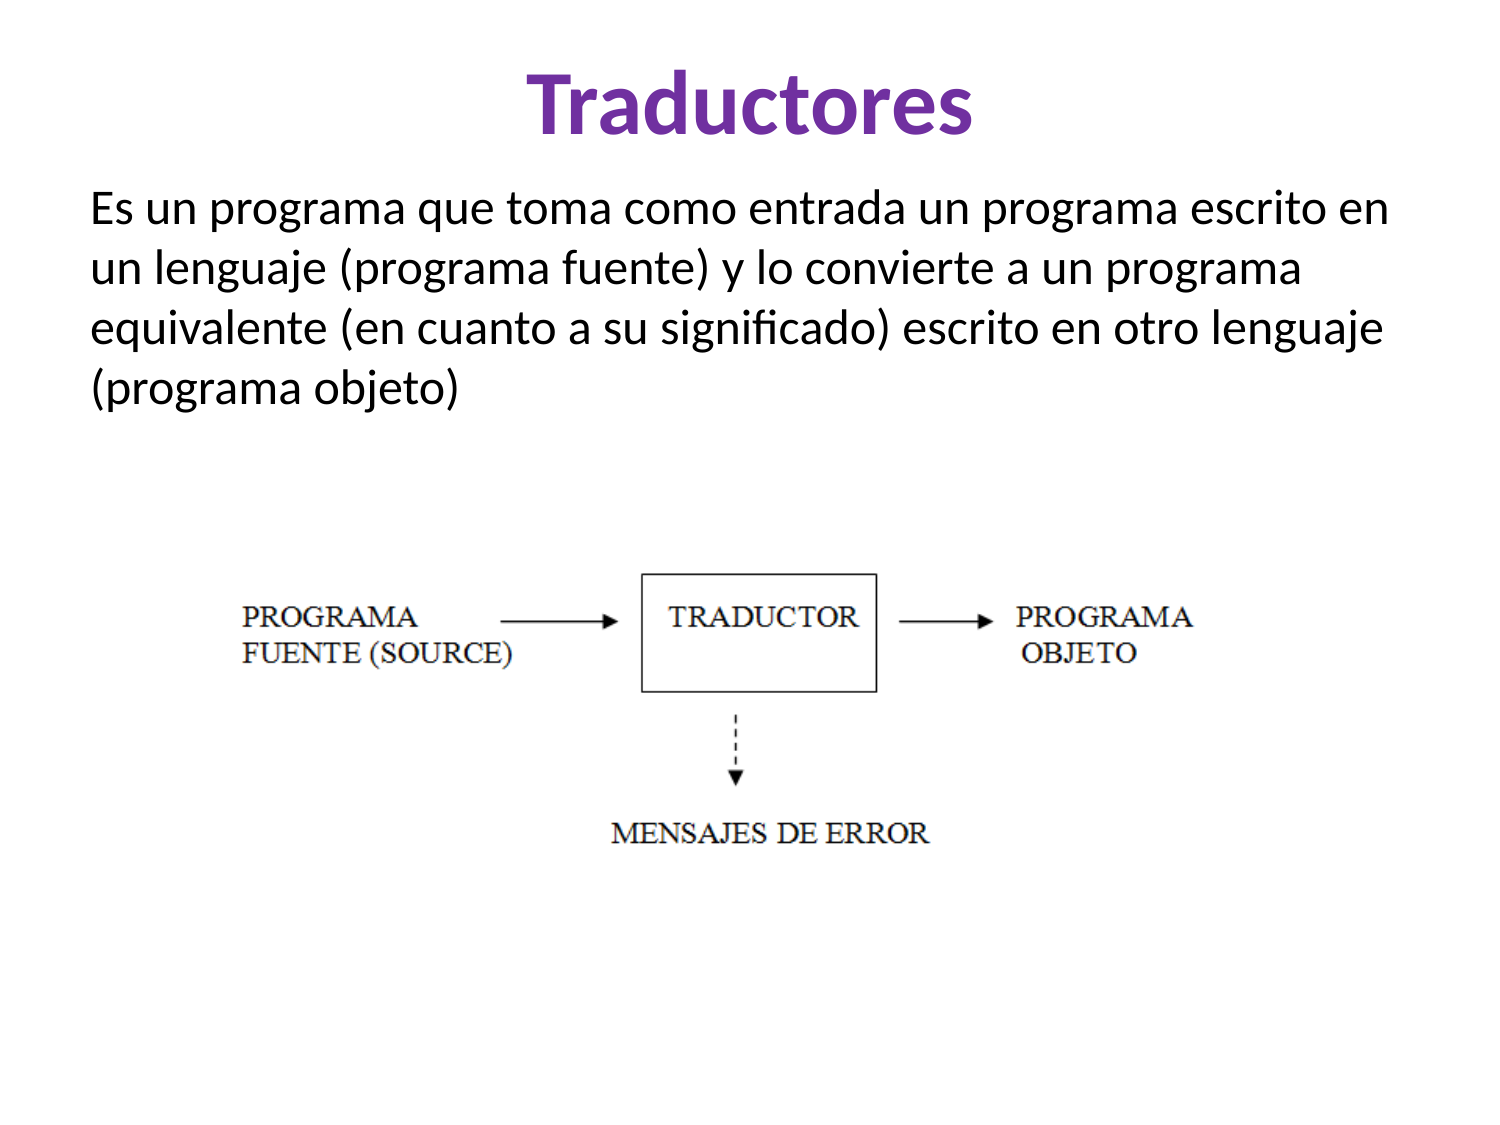

# Traductores
Es un programa que toma como entrada un programa escrito en un lenguaje (programa fuente) y lo convierte a un programa equivalente (en cuanto a su significado) escrito en otro lenguaje (programa objeto)